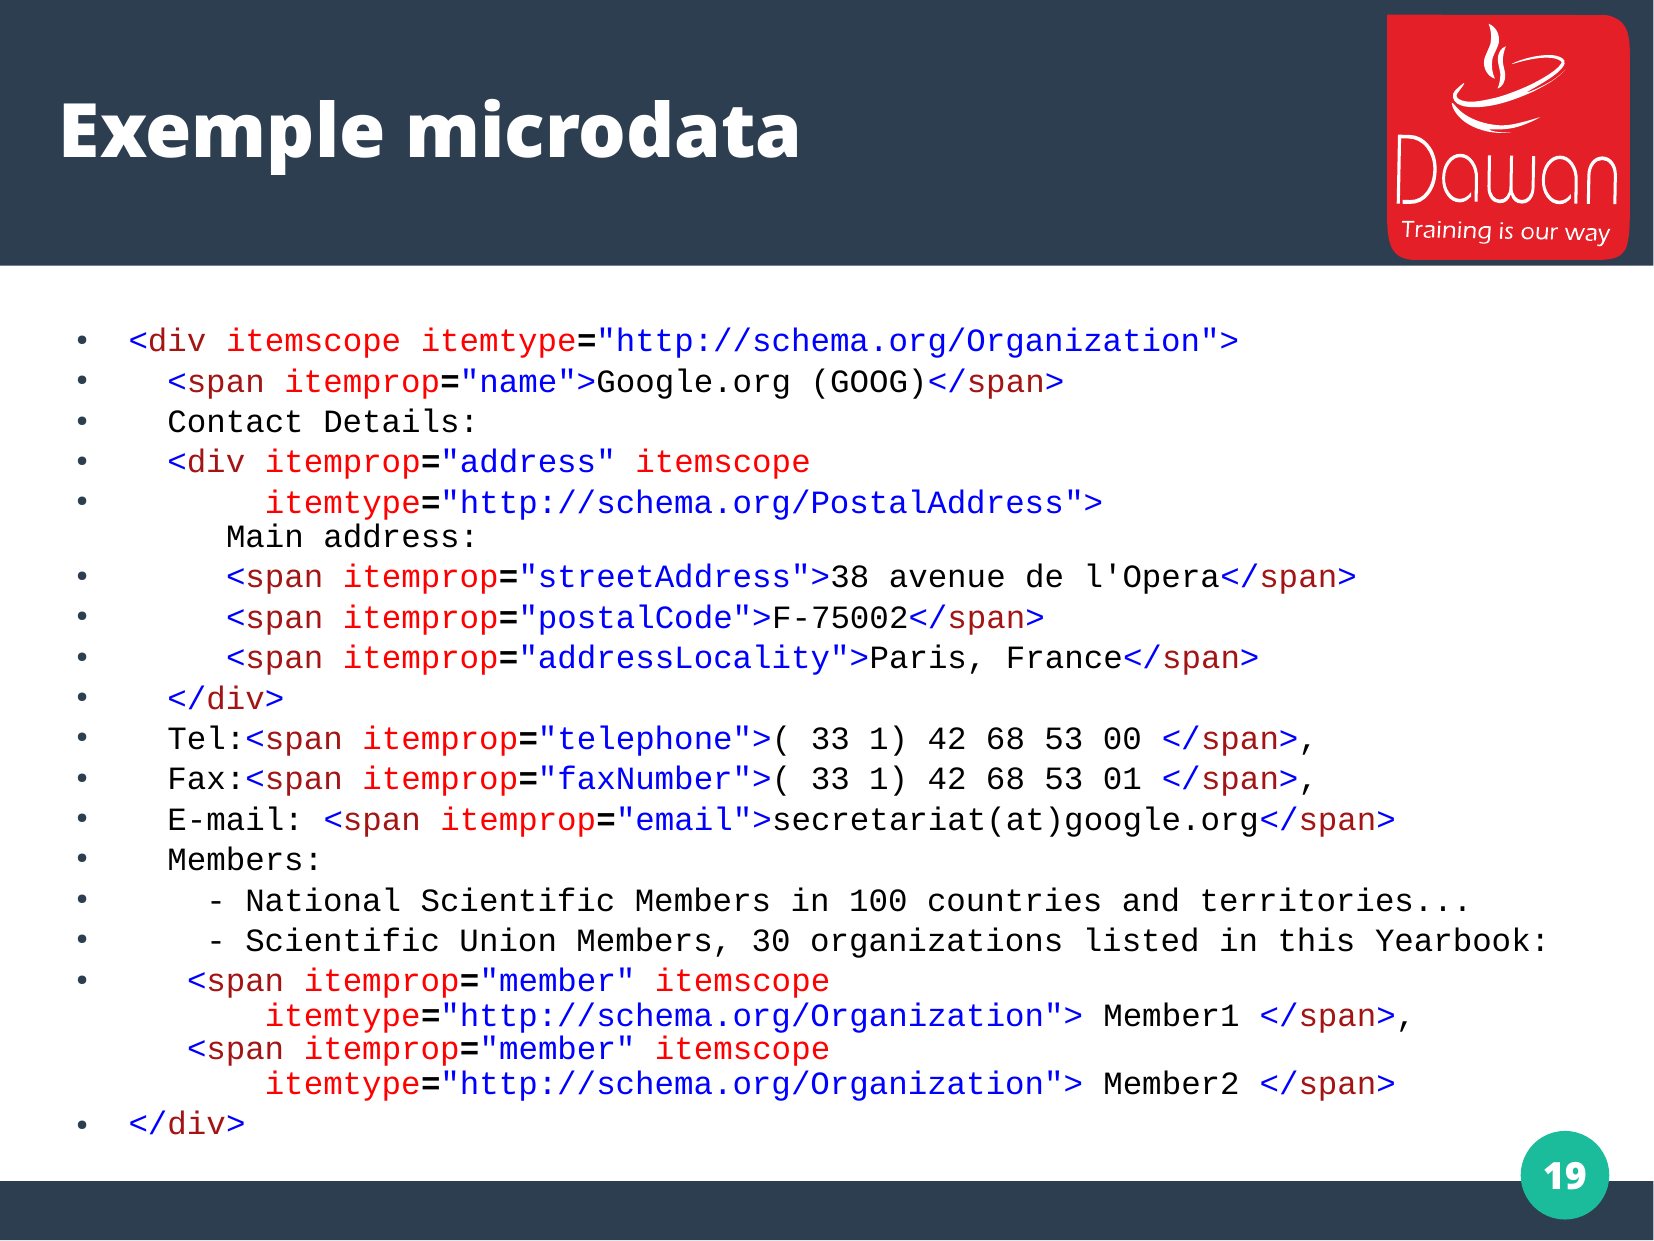

# Exemple microdata
<div itemscope itemtype="http://schema.org/Organization">
 <span itemprop="name">Google.org (GOOG)</span>
 Contact Details:
 <div itemprop="address" itemscope
 itemtype="http://schema.org/PostalAddress">
 Main address:
 <span itemprop="streetAddress">38 avenue de l'Opera</span>
 <span itemprop="postalCode">F-75002</span>
 <span itemprop="addressLocality">Paris, France</span>
 </div>
 Tel:<span itemprop="telephone">( 33 1) 42 68 53 00 </span>,
 Fax:<span itemprop="faxNumber">( 33 1) 42 68 53 01 </span>,
 E-mail: <span itemprop="email">secretariat(at)google.org</span>
 Members:
 - National Scientific Members in 100 countries and territories...
 - Scientific Union Members, 30 organizations listed in this Yearbook:
 <span itemprop="member" itemscope
 itemtype="http://schema.org/Organization"> Member1 </span>,
 <span itemprop="member" itemscope
 itemtype="http://schema.org/Organization"> Member2 </span>
</div>
19